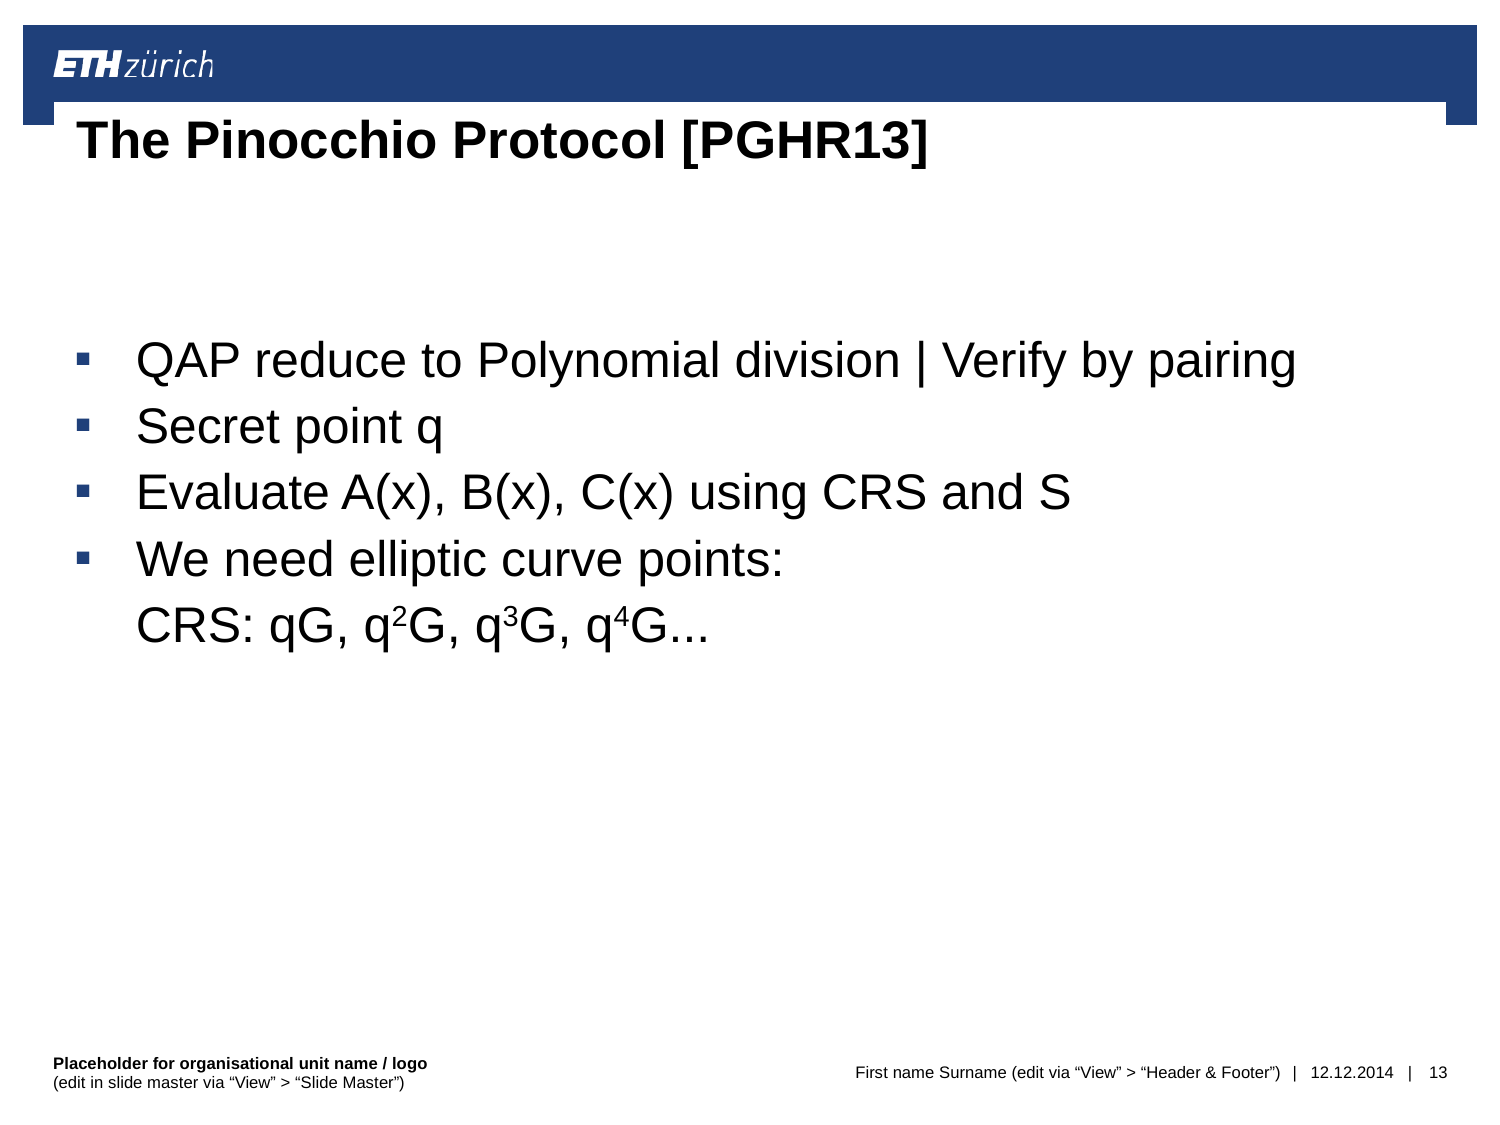

# The Pinocchio Protocol [PGHR13]
QAP reduce to Polynomial division | Verify by pairing
Secret point q
Evaluate A(x), B(x), C(x) using CRS and S
We need elliptic curve points:
CRS: qG, q2G, q3G, q4G...
First name Surname (edit via “View” > “Header & Footer”)
12.12.2014
13